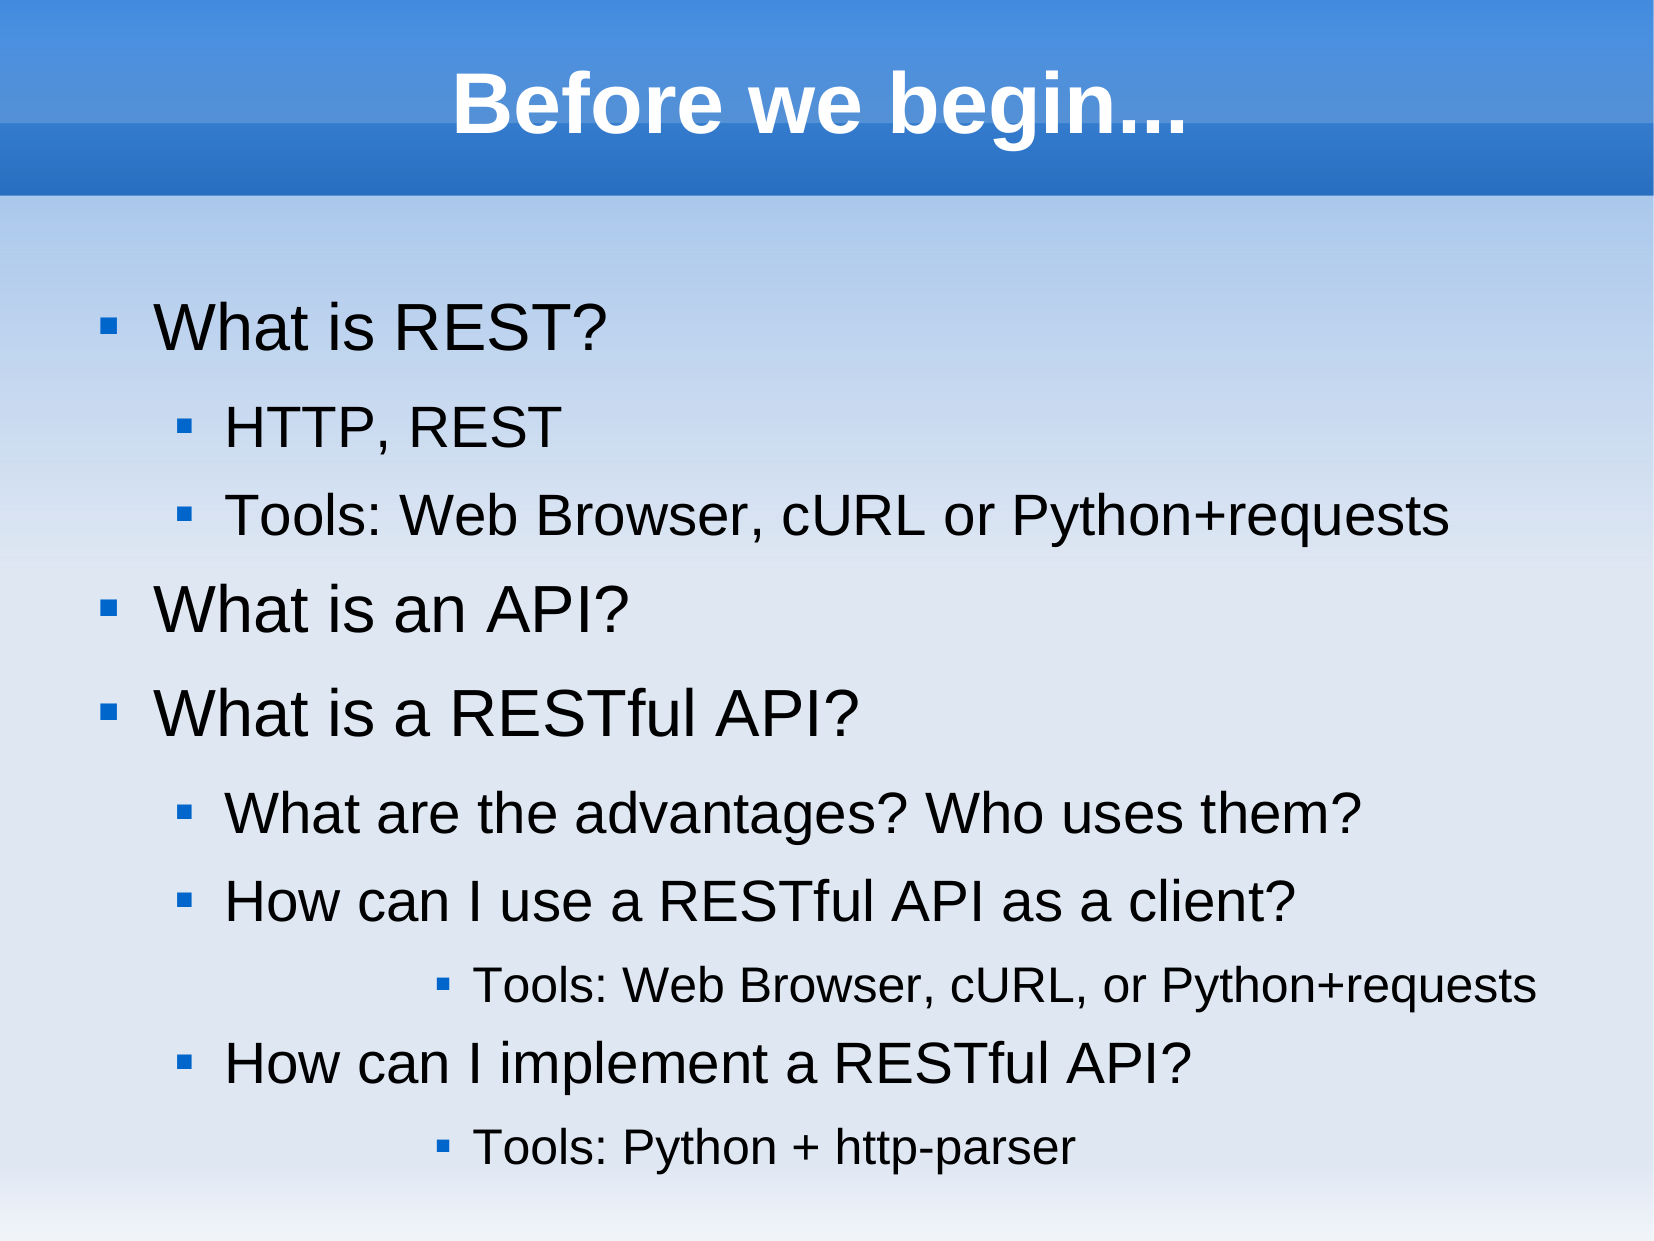

# Before we begin...
What is REST?
HTTP, REST
Tools: Web Browser, cURL or Python+requests
What is an API?
What is a RESTful API?
What are the advantages? Who uses them?
How can I use a RESTful API as a client?
Tools: Web Browser, cURL, or Python+requests
How can I implement a RESTful API?
Tools: Python + http-parser